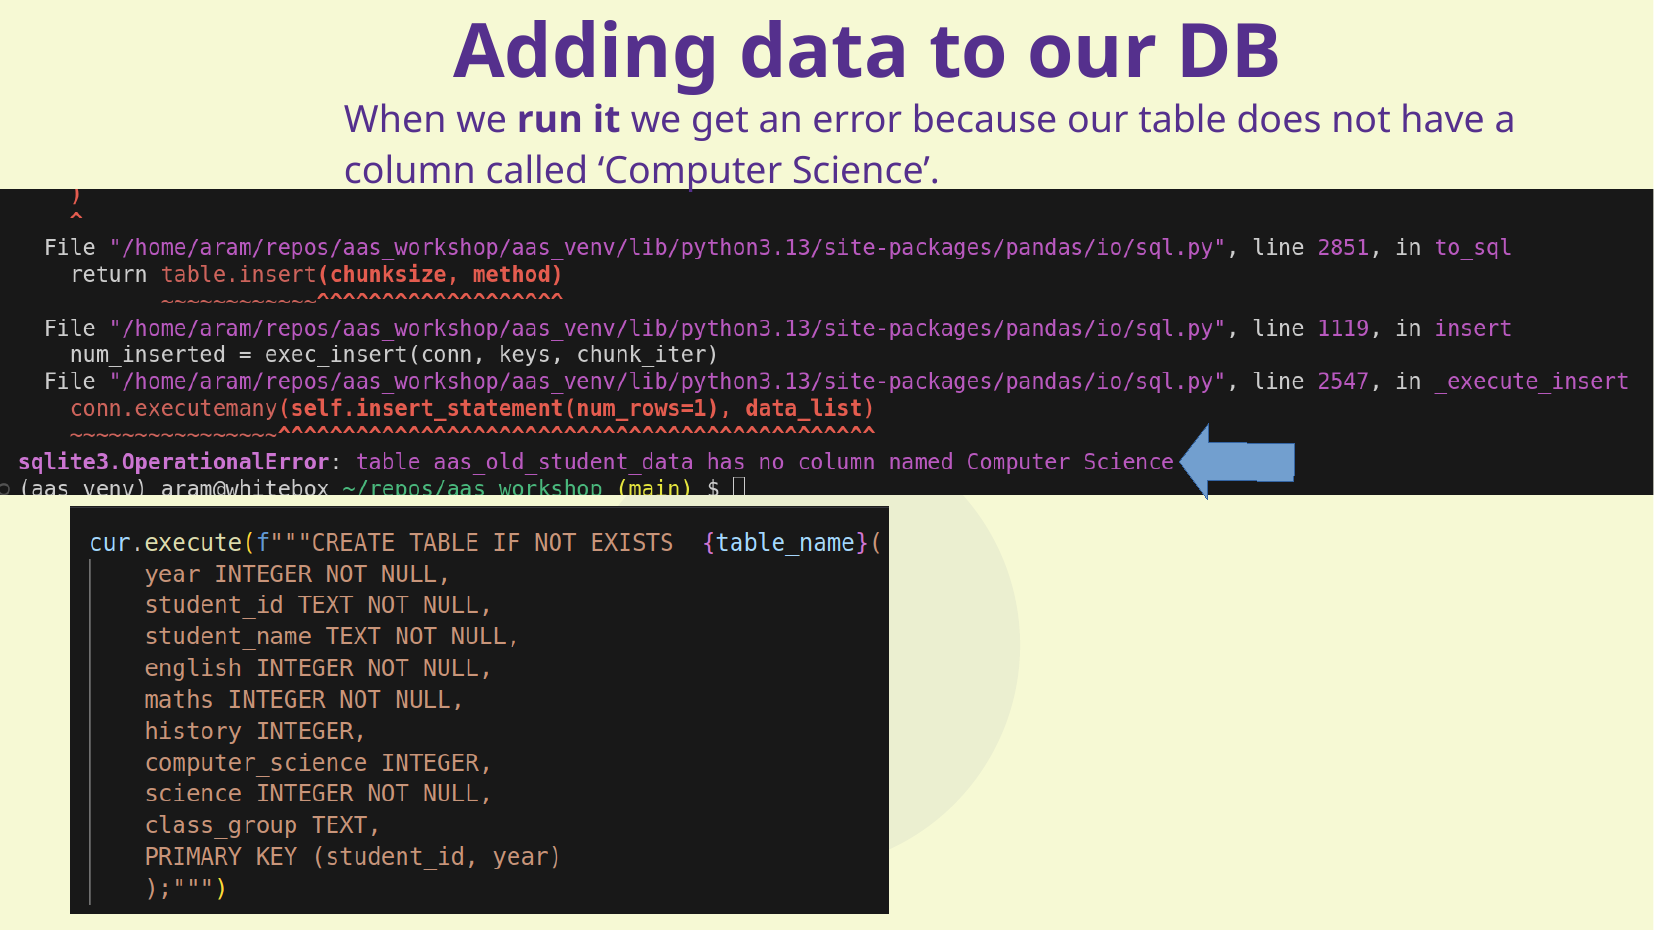

# Adding data to our DB
When we run it we get an error because our table does not have a column called ‘Computer Science’.